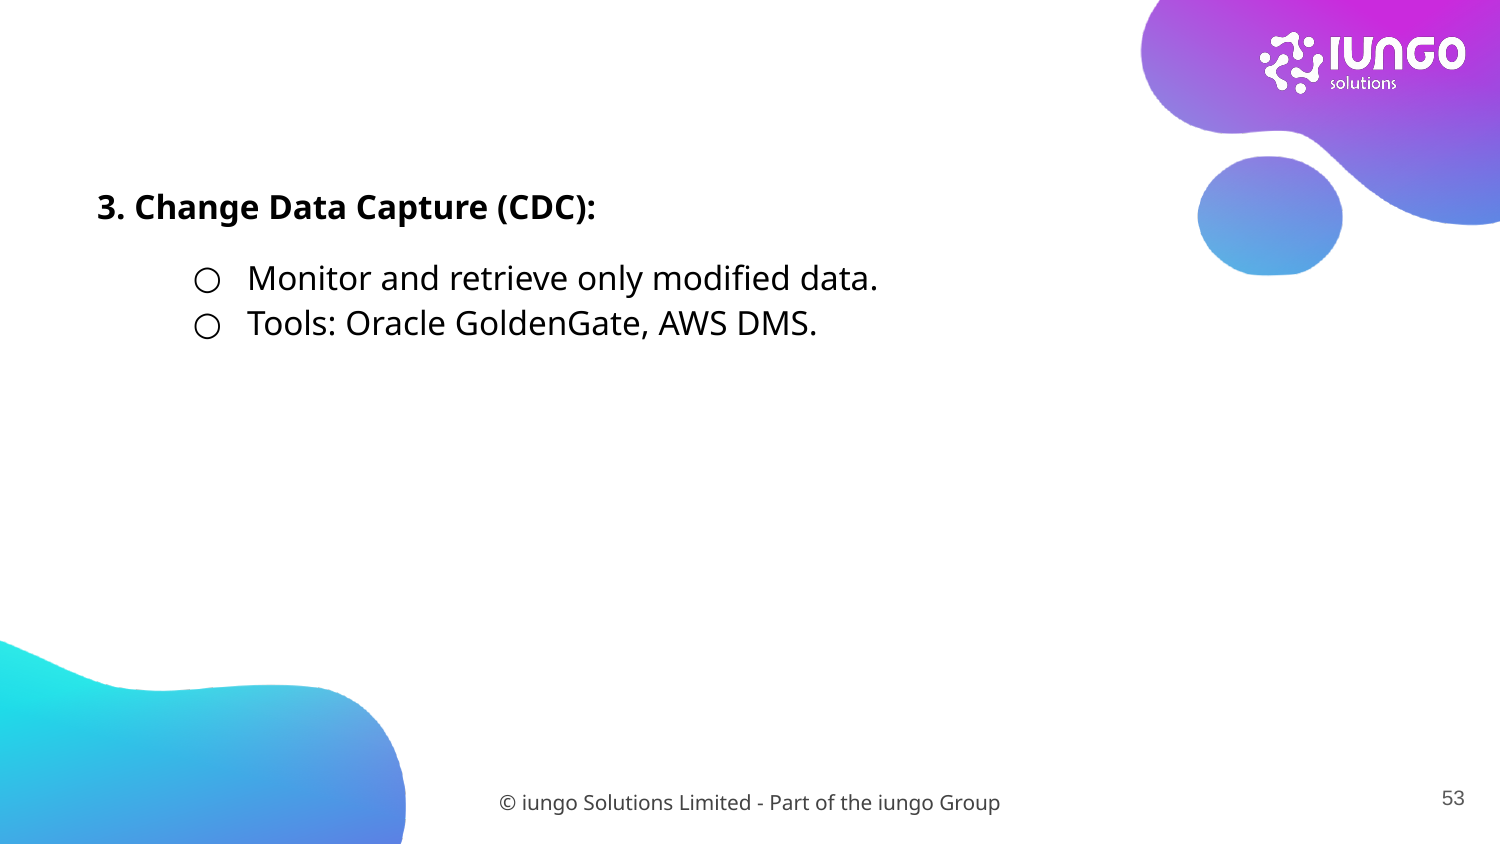

# 3. Change Data Capture (CDC):
Monitor and retrieve only modified data.
Tools: Oracle GoldenGate, AWS DMS.